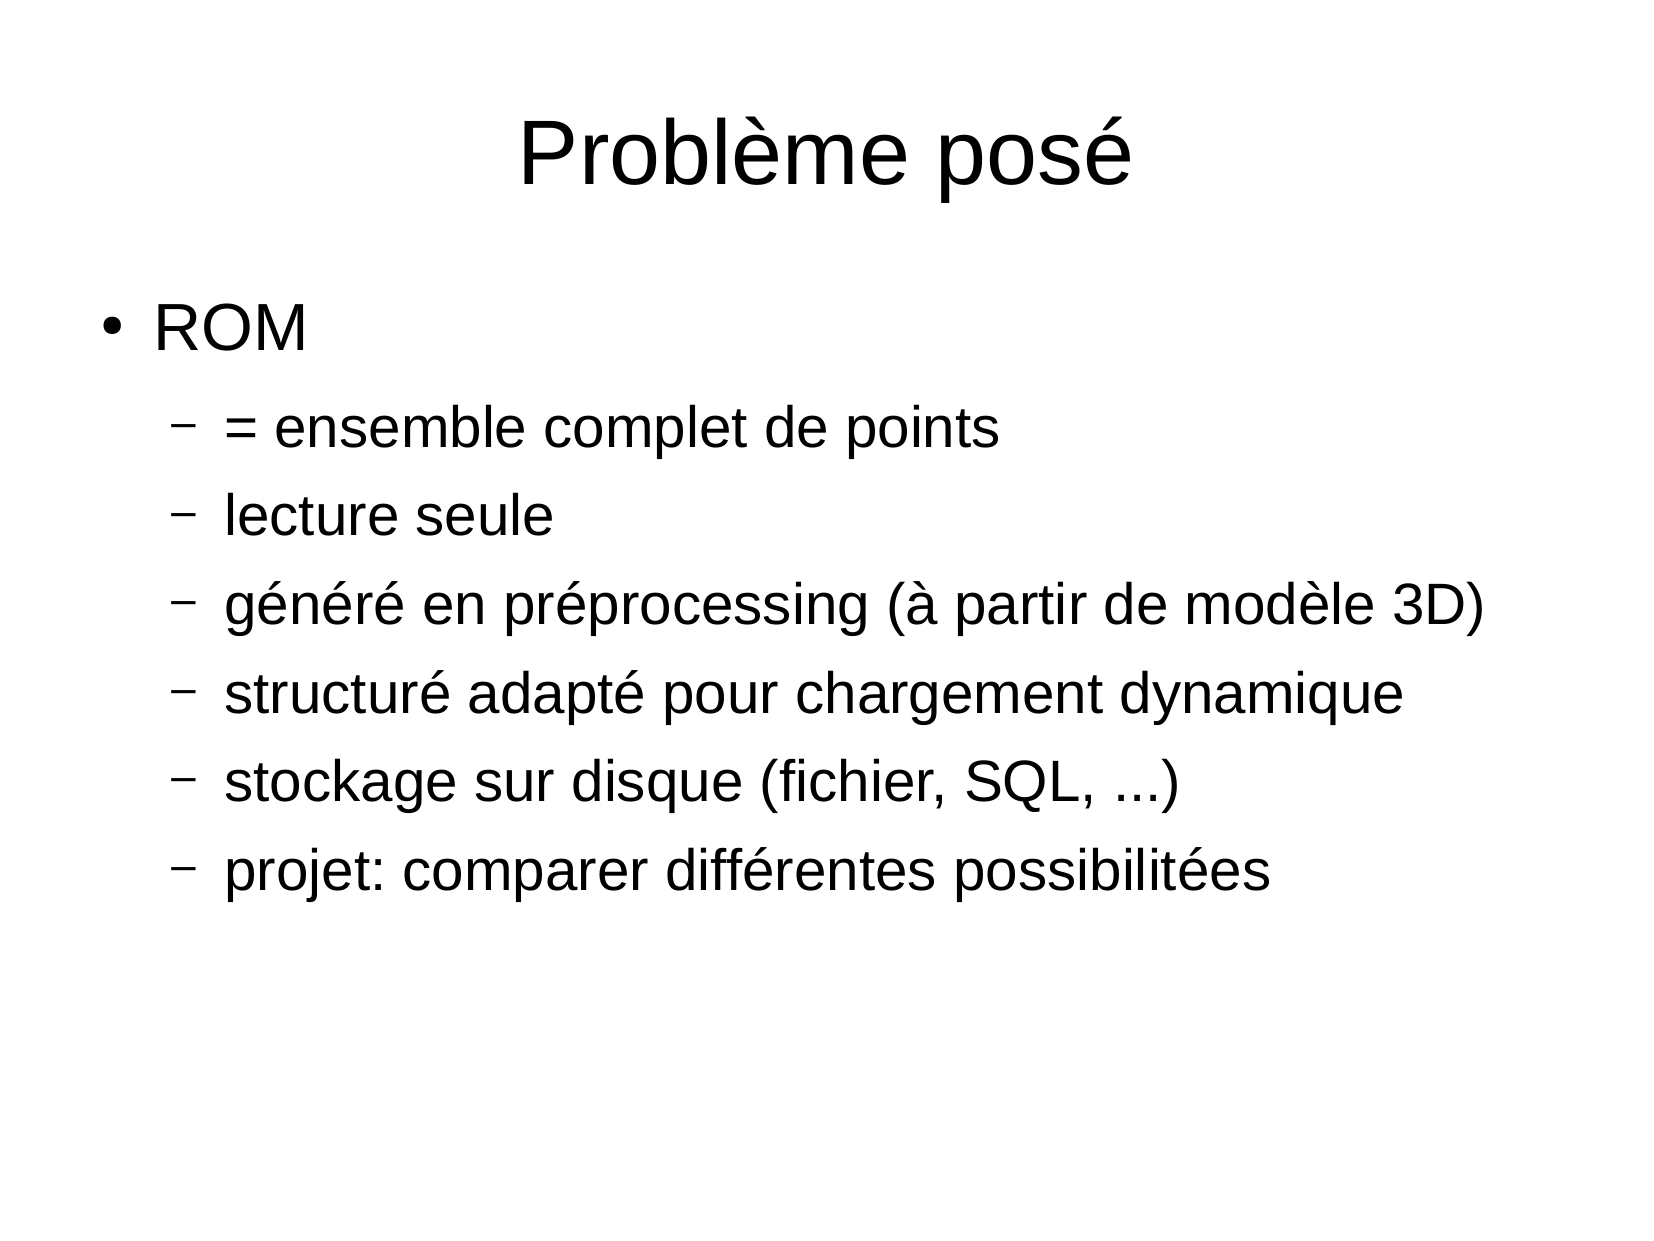

# Problème posé
ROM
= ensemble complet de points
lecture seule
généré en préprocessing (à partir de modèle 3D)
structuré adapté pour chargement dynamique
stockage sur disque (fichier, SQL, ...)
projet: comparer différentes possibilitées